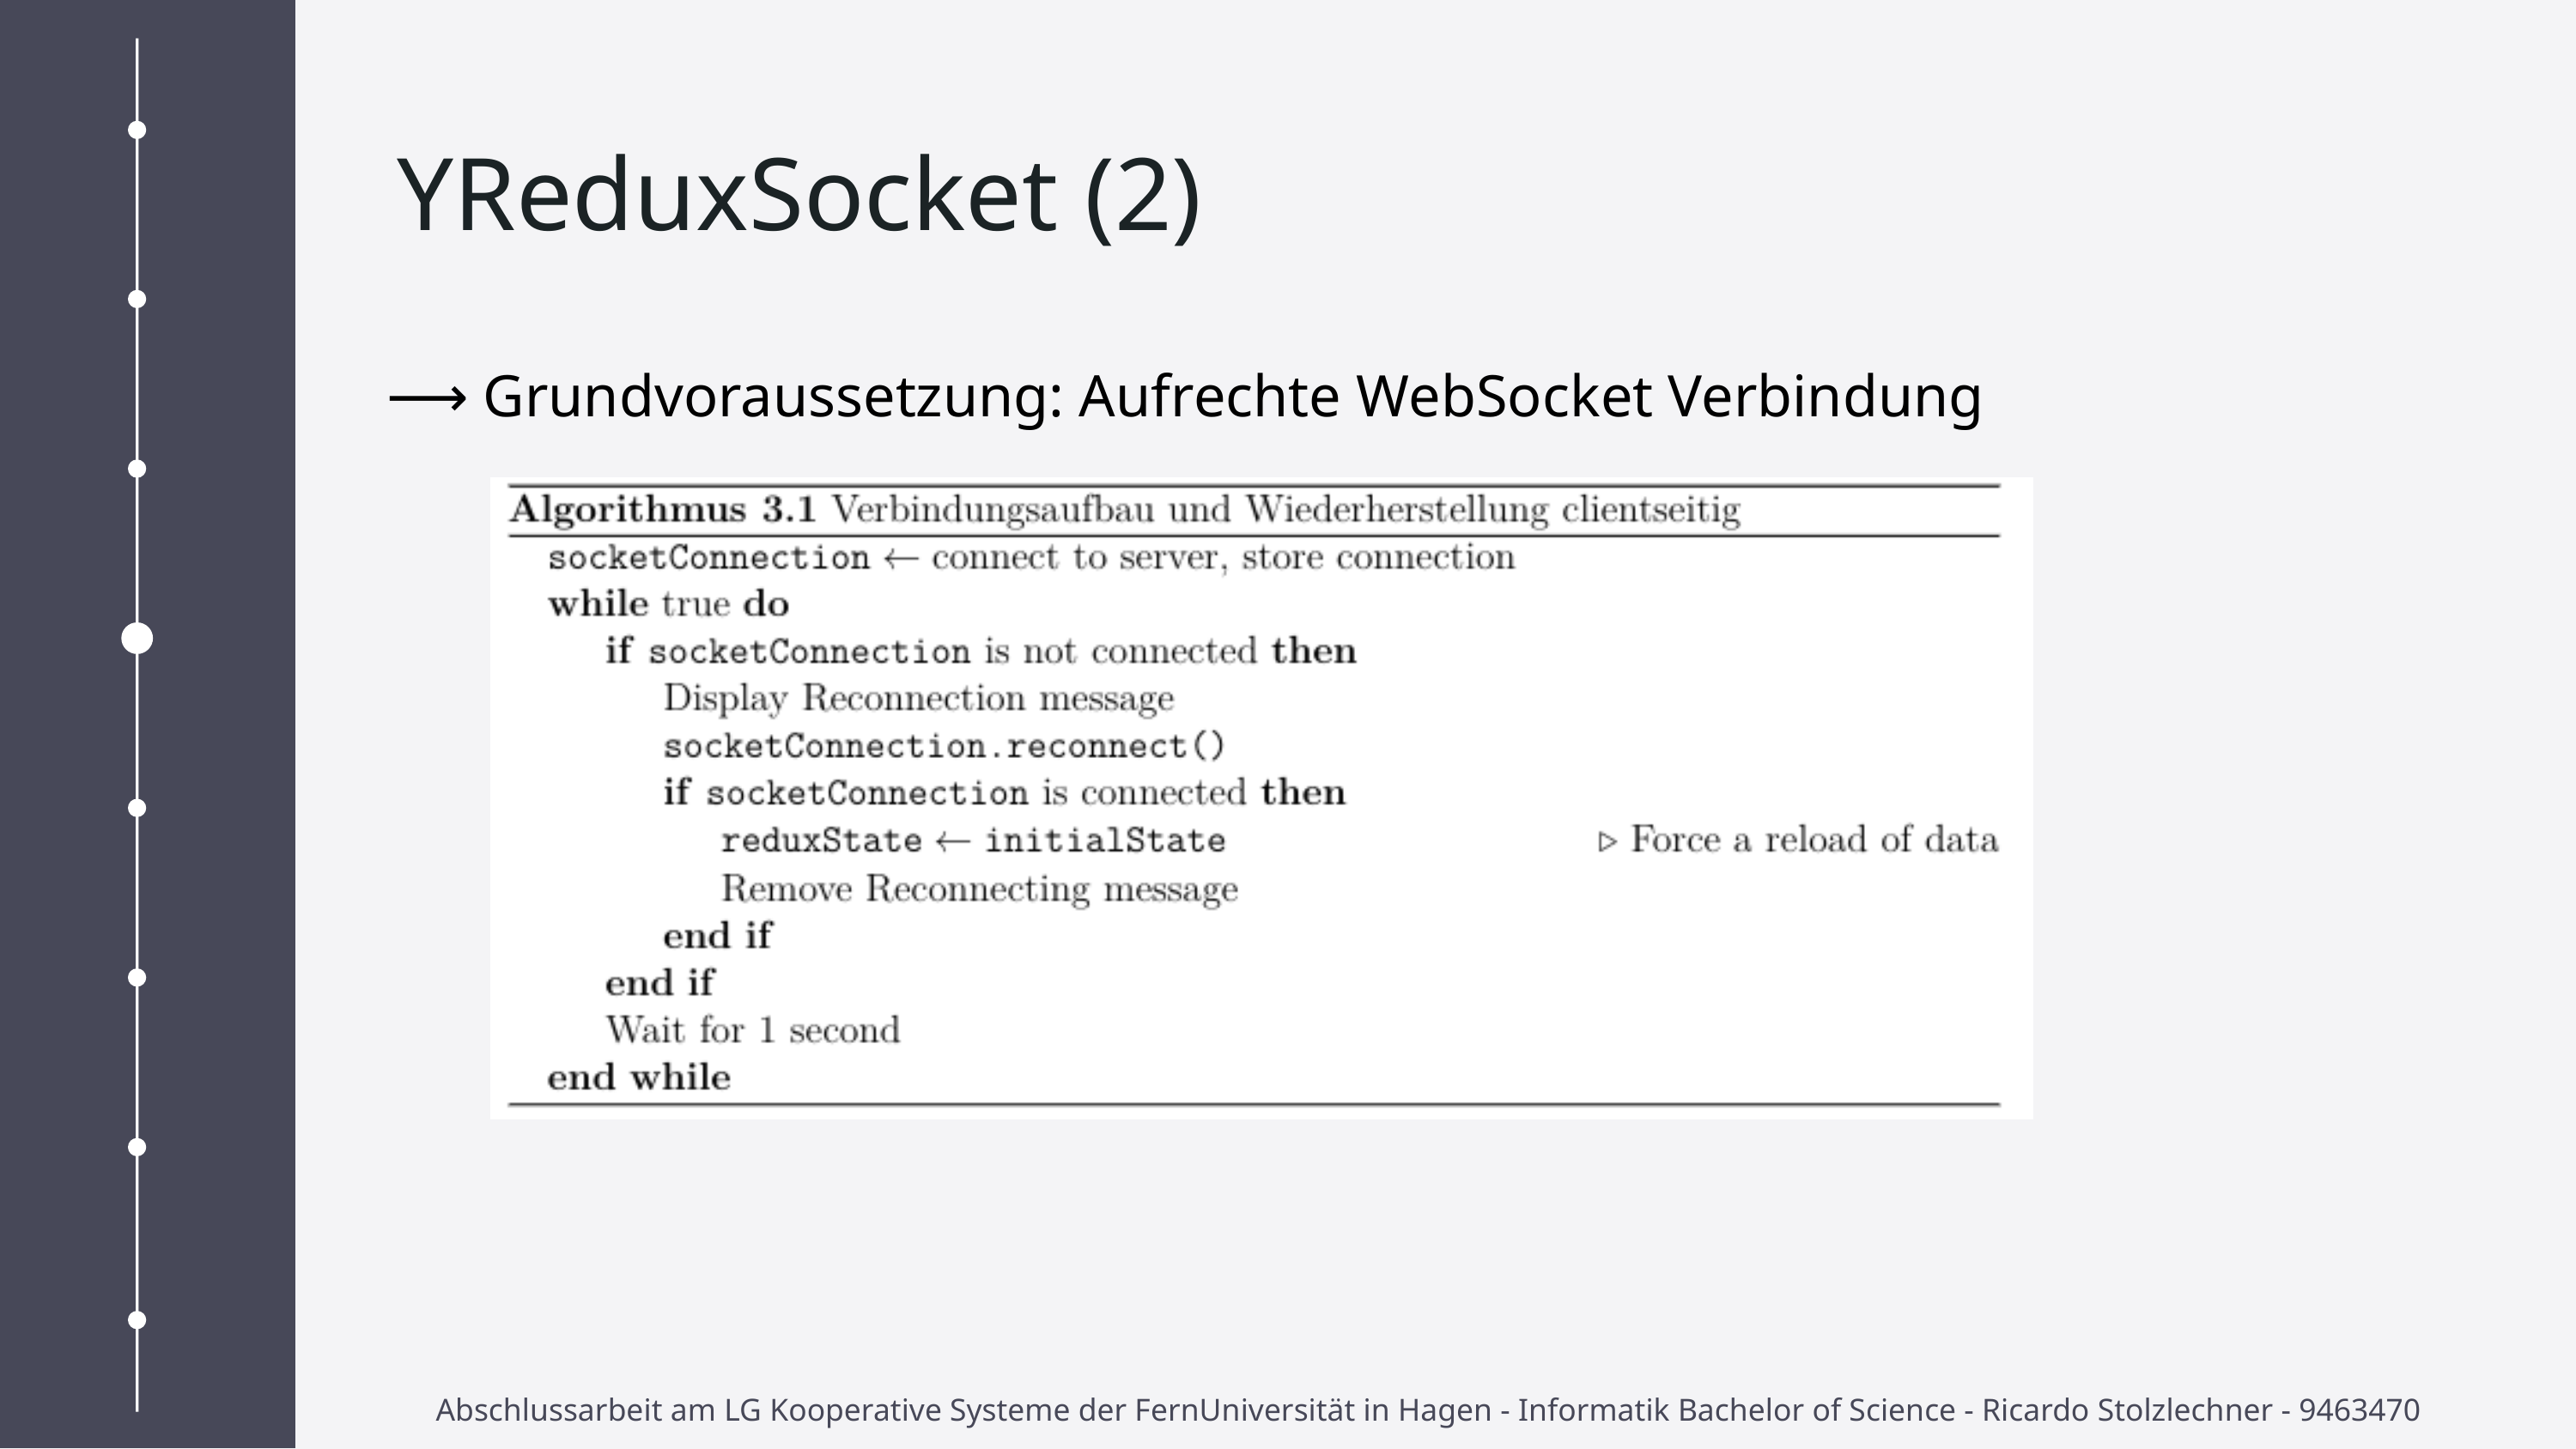

YReduxSocket (2)
⟶ Grundvoraussetzung: Aufrechte WebSocket Verbindung
Abschlussarbeit am LG Kooperative Systeme der FernUniversität in Hagen - Informatik Bachelor of Science - Ricardo Stolzlechner - 9463470